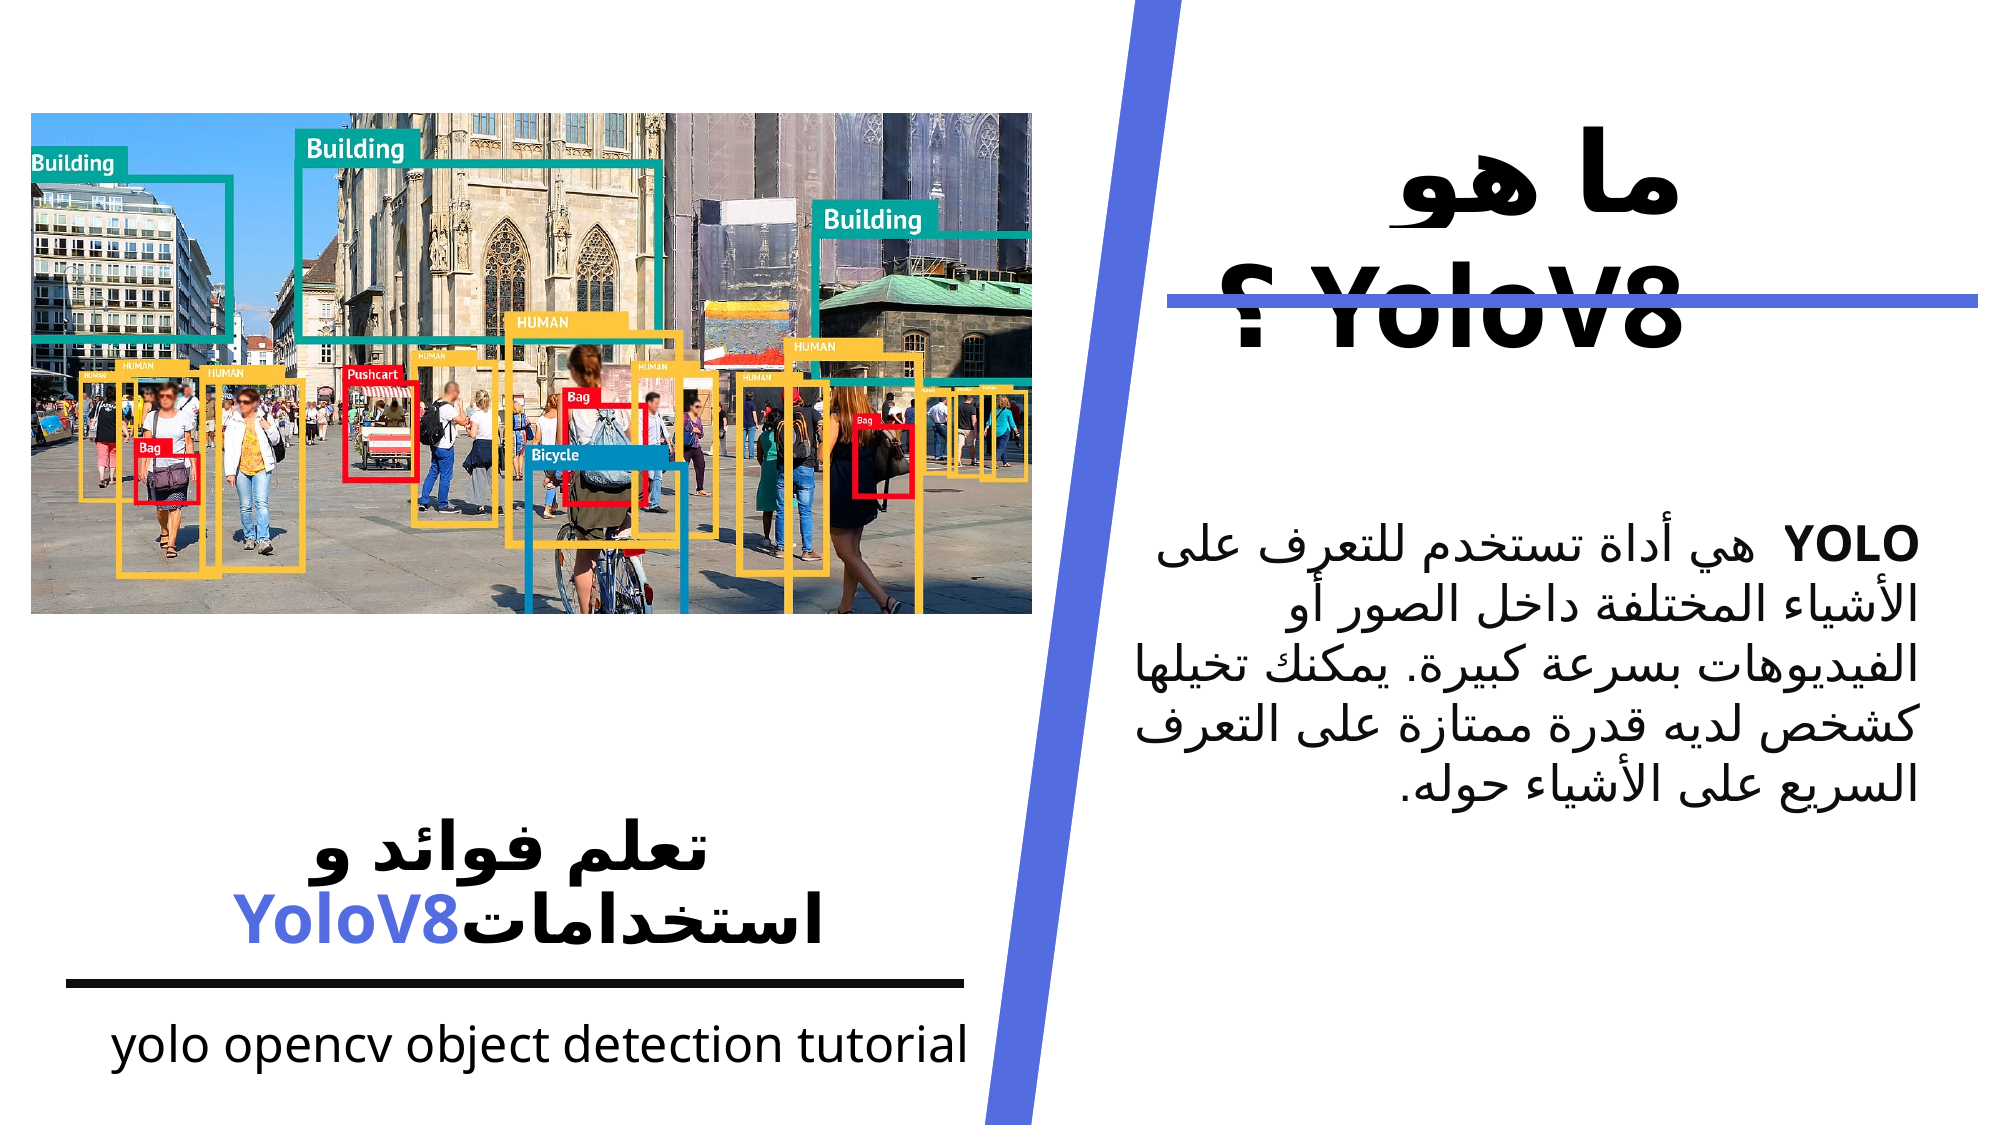

ما هو YoloV8 ؟
YOLO هي أداة تستخدم للتعرف على الأشياء المختلفة داخل الصور أو الفيديوهات بسرعة كبيرة. يمكنك تخيلها كشخص لديه قدرة ممتازة على التعرف السريع على الأشياء حوله.
# تعلم فوائد و استخداماتYoloV8
	yolo opencv object detection tutorial